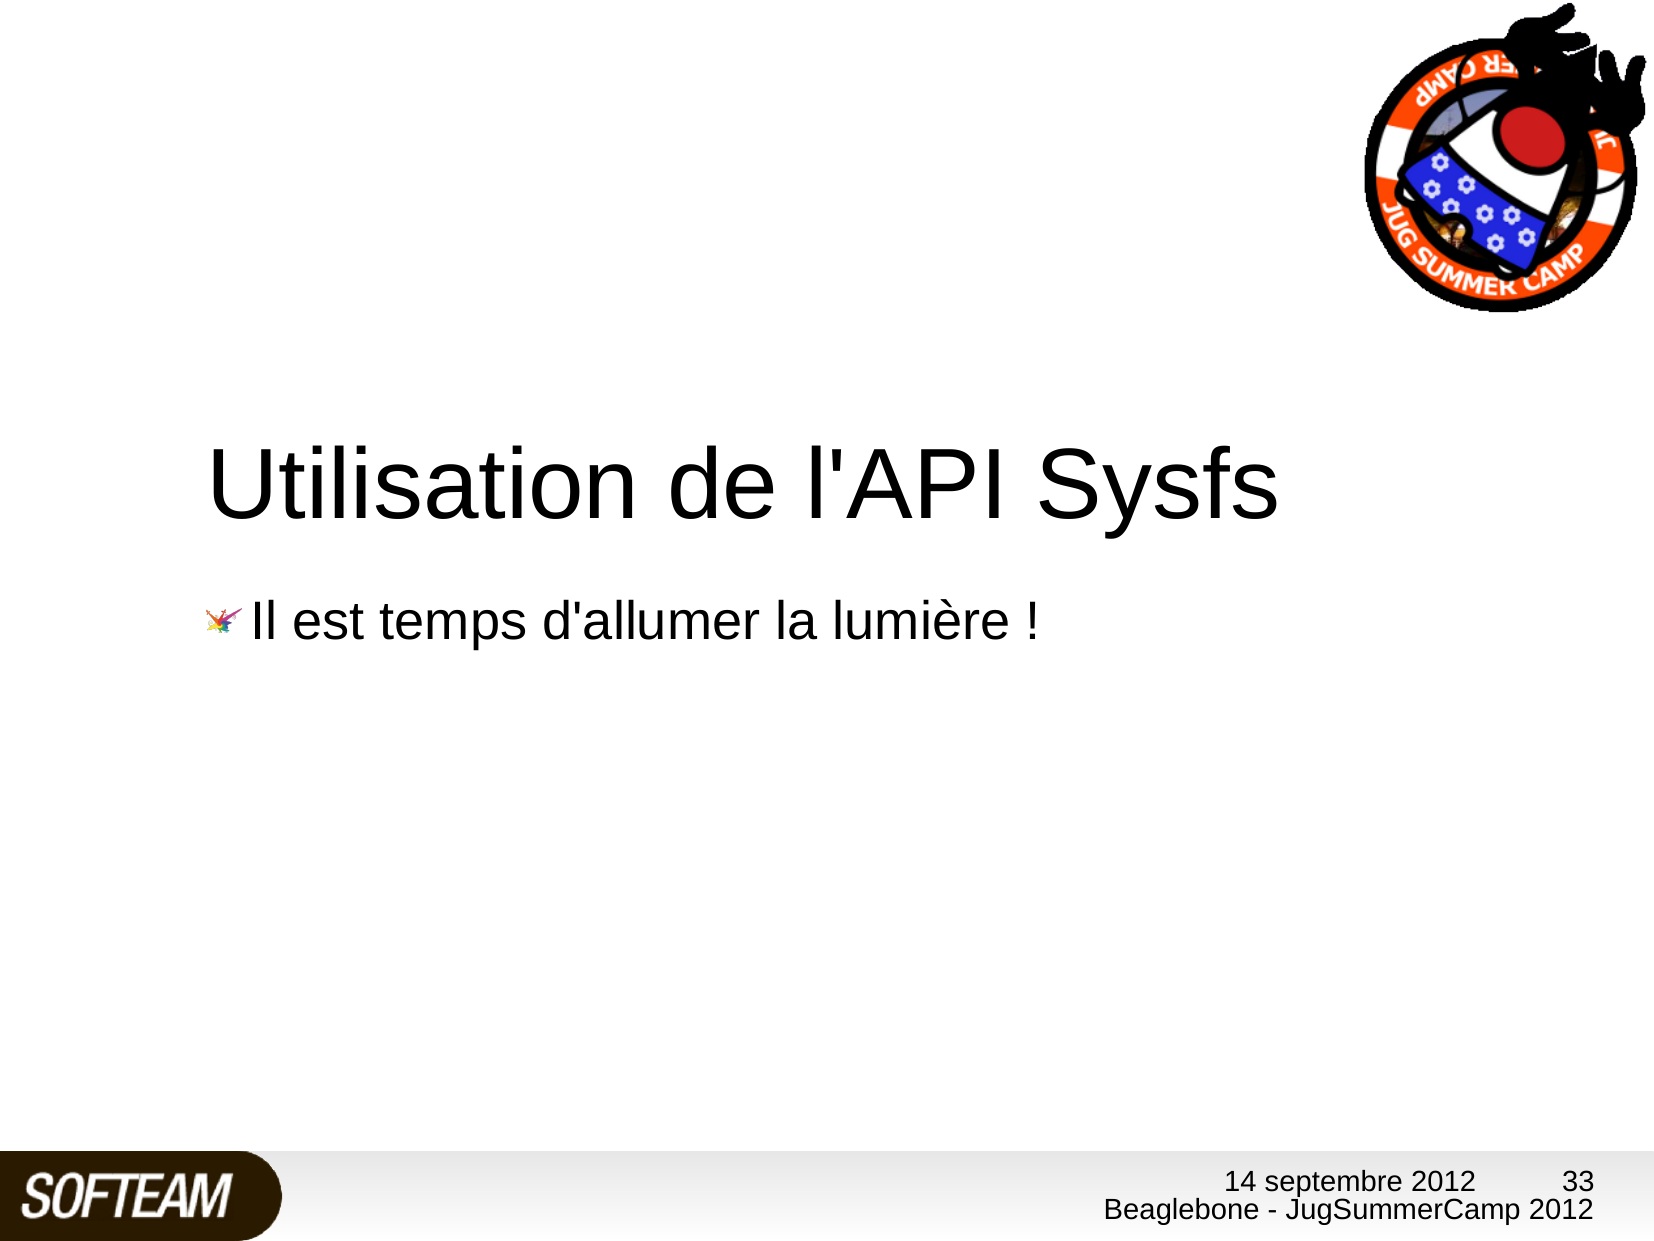

# Utilisation de l'API Sysfs
Il est temps d'allumer la lumière !
14 septembre 2012
33
Beaglebone - JugSummerCamp 2012